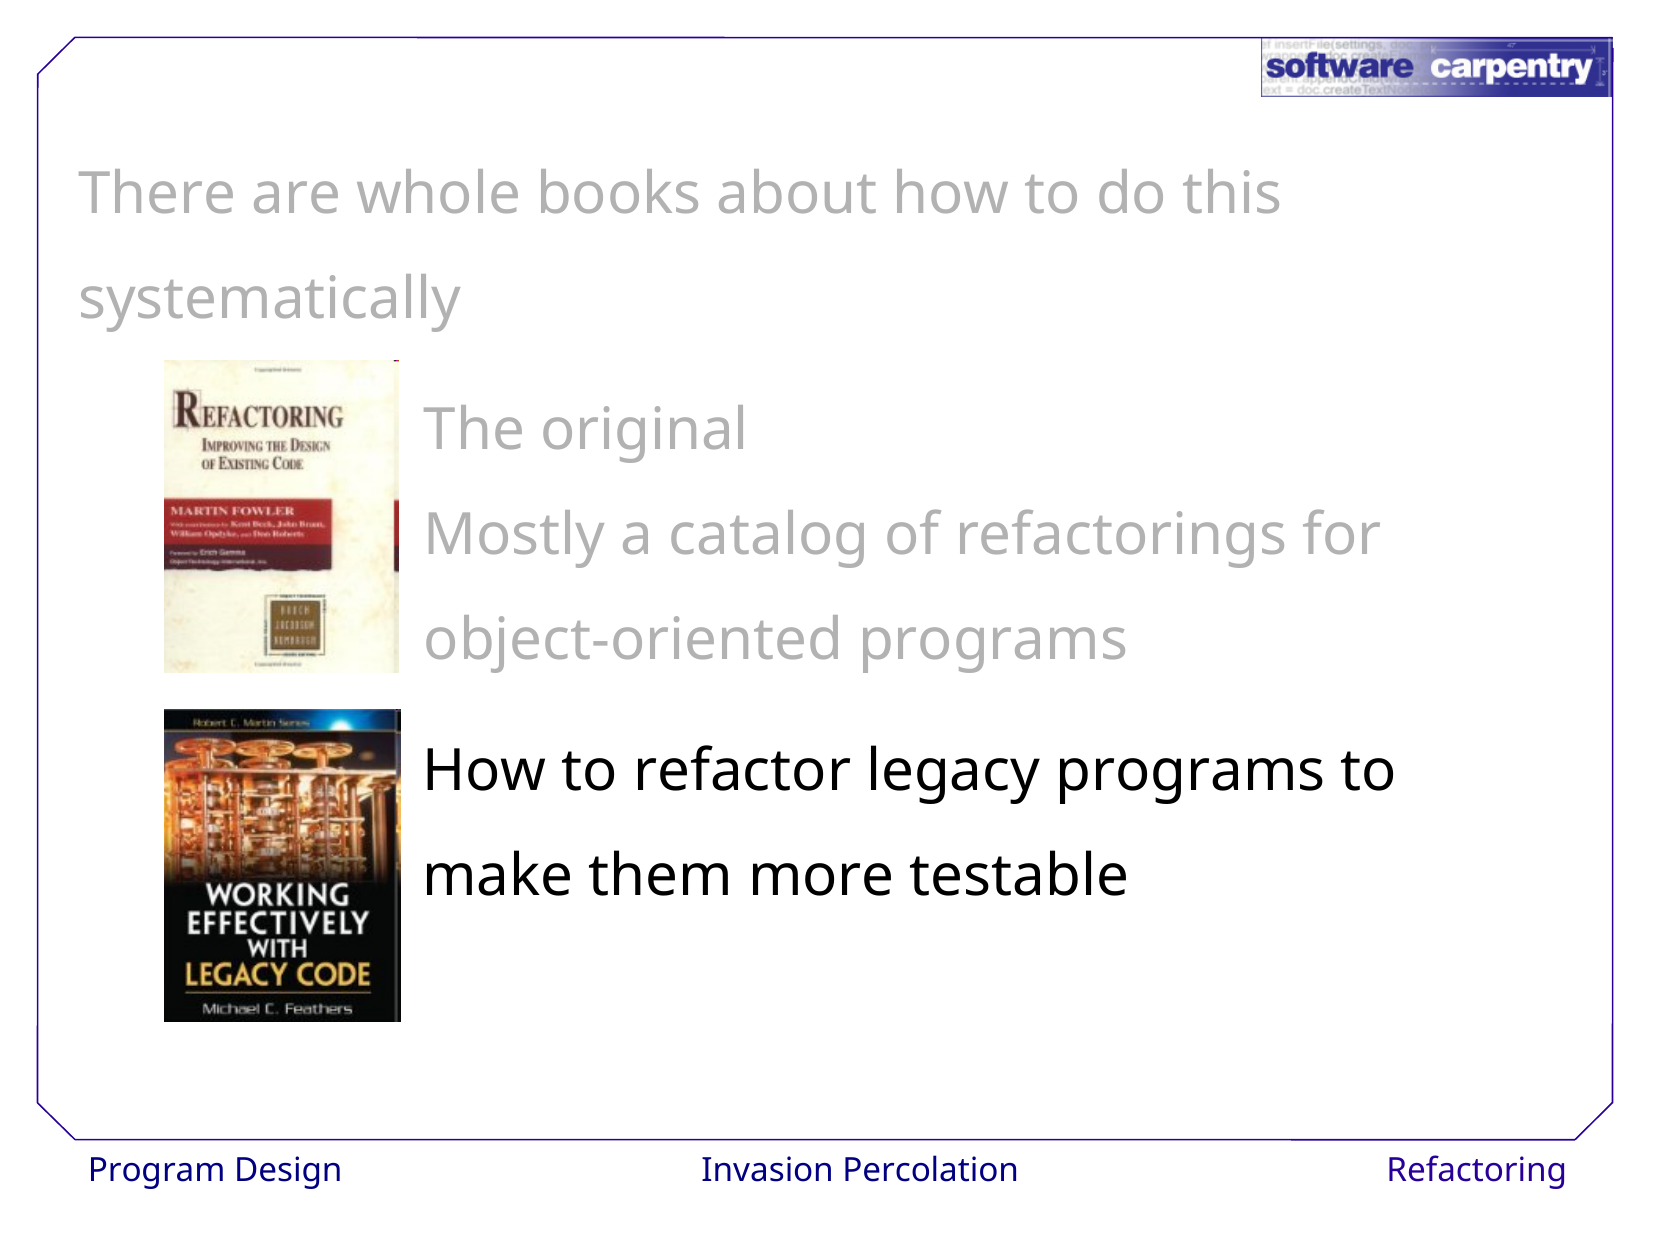

There are whole books about how to do this
systematically
The original
Mostly a catalog of refactorings for
object-oriented programs
How to refactor legacy programs to
make them more testable